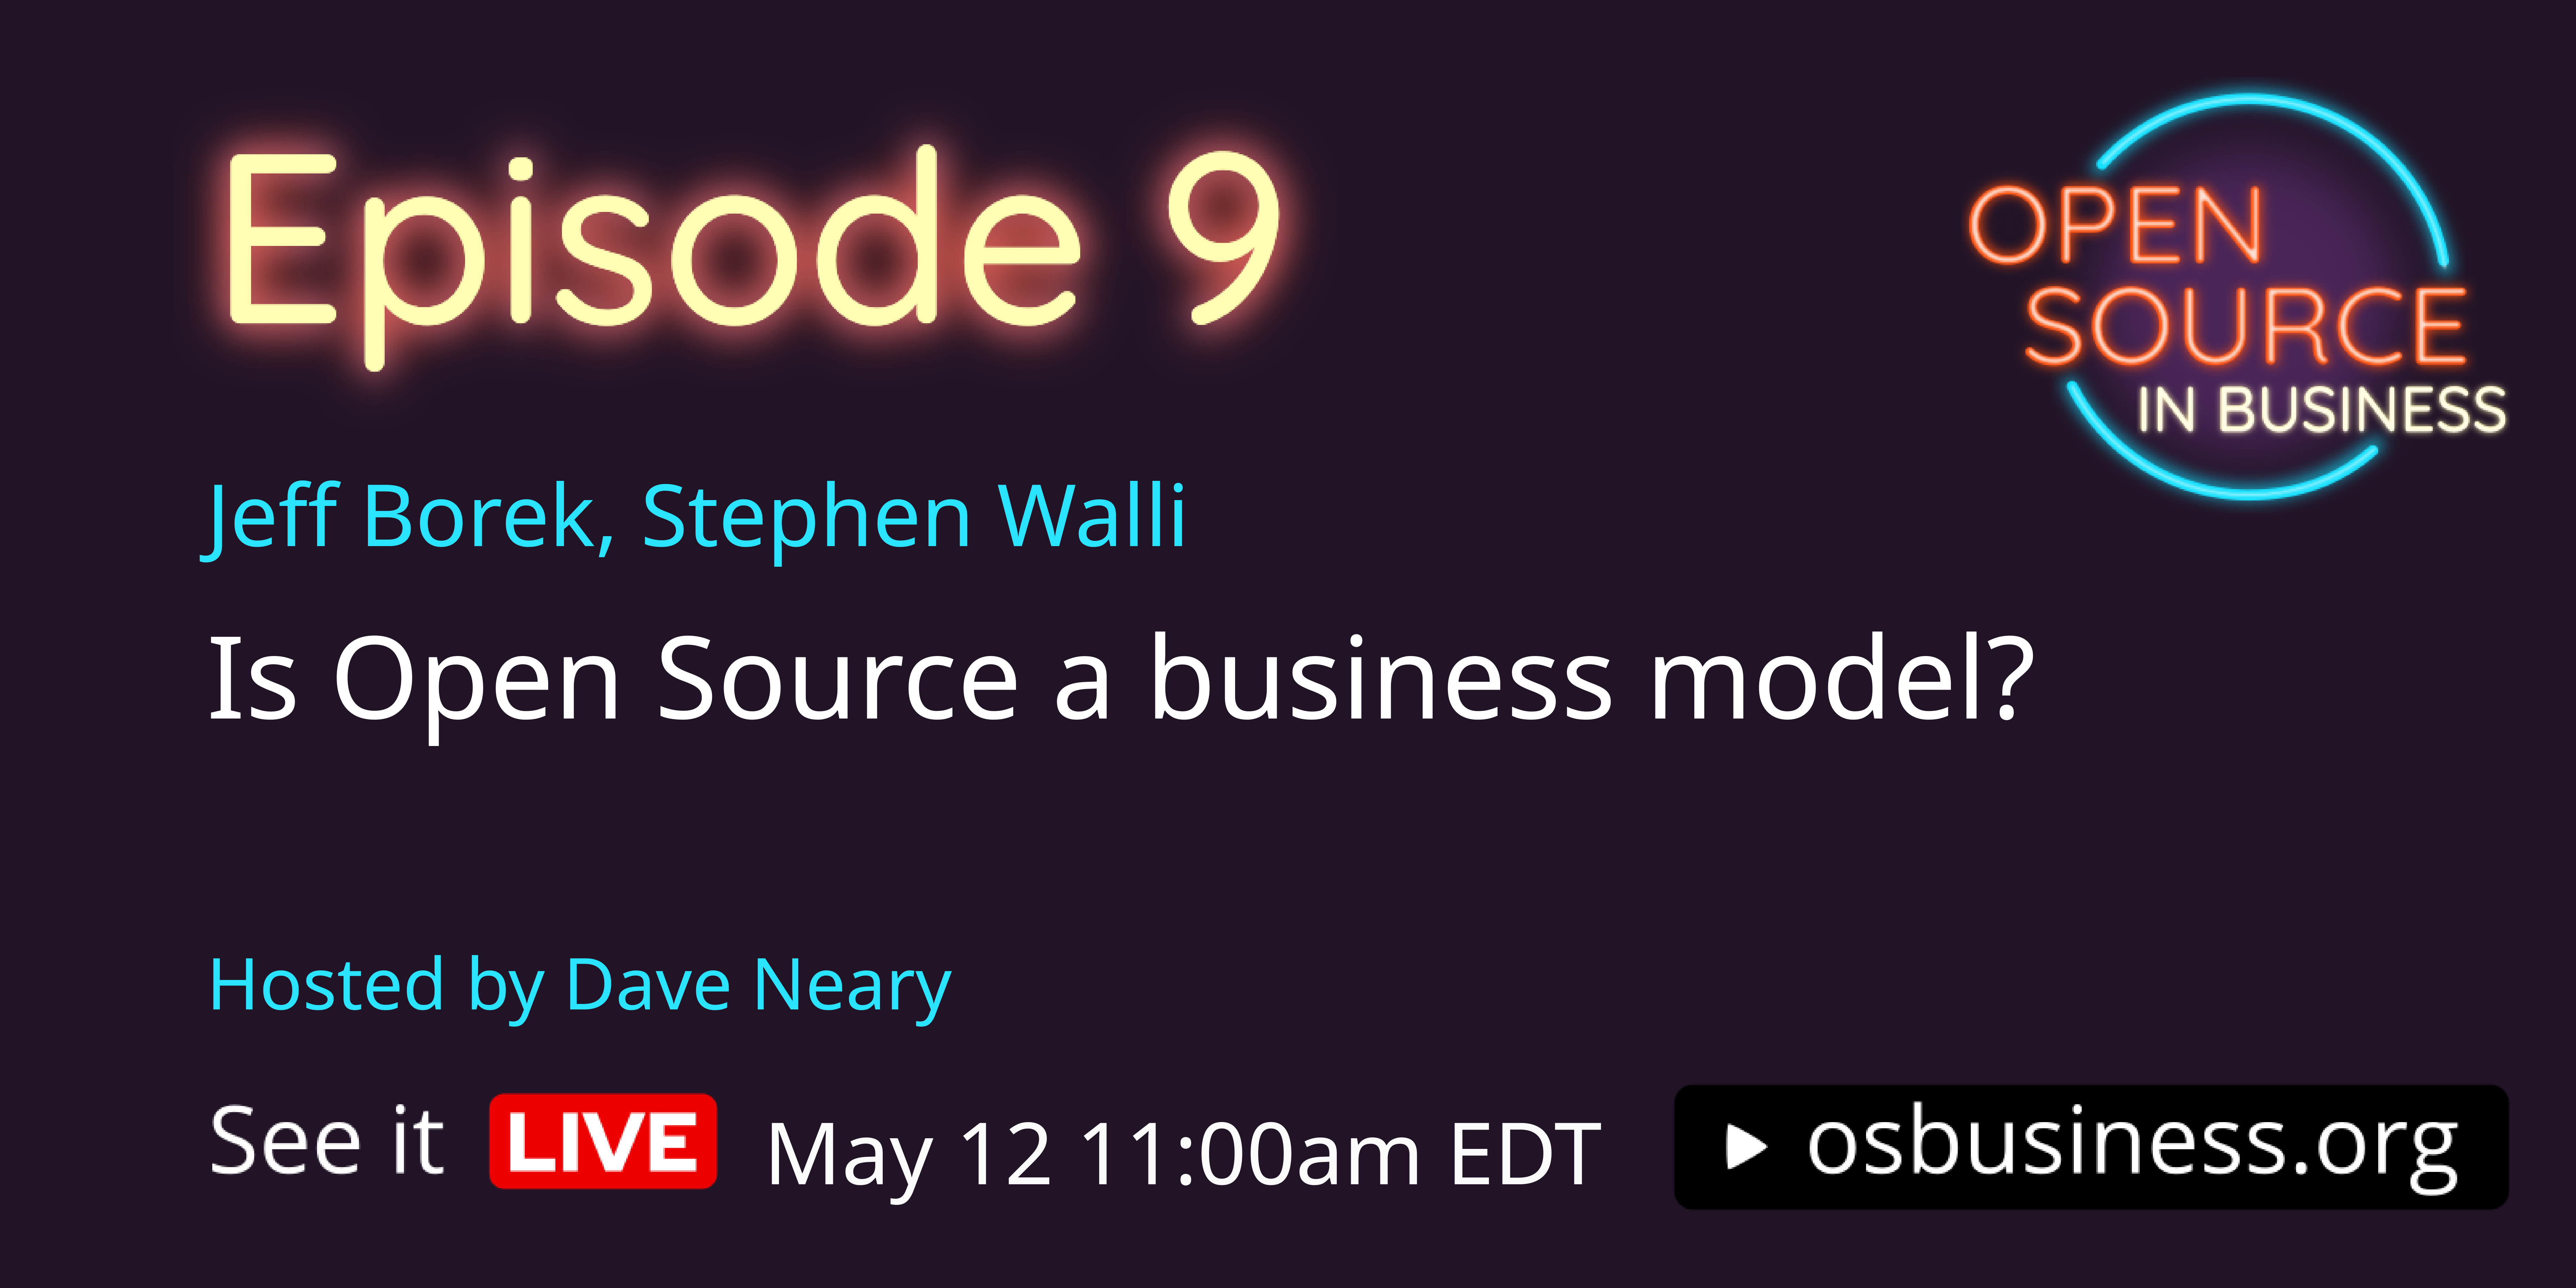

Jeff Borek, Stephen Walli
Is Open Source a business model?
Hosted by Dave Neary
May 12 11:00am EDT